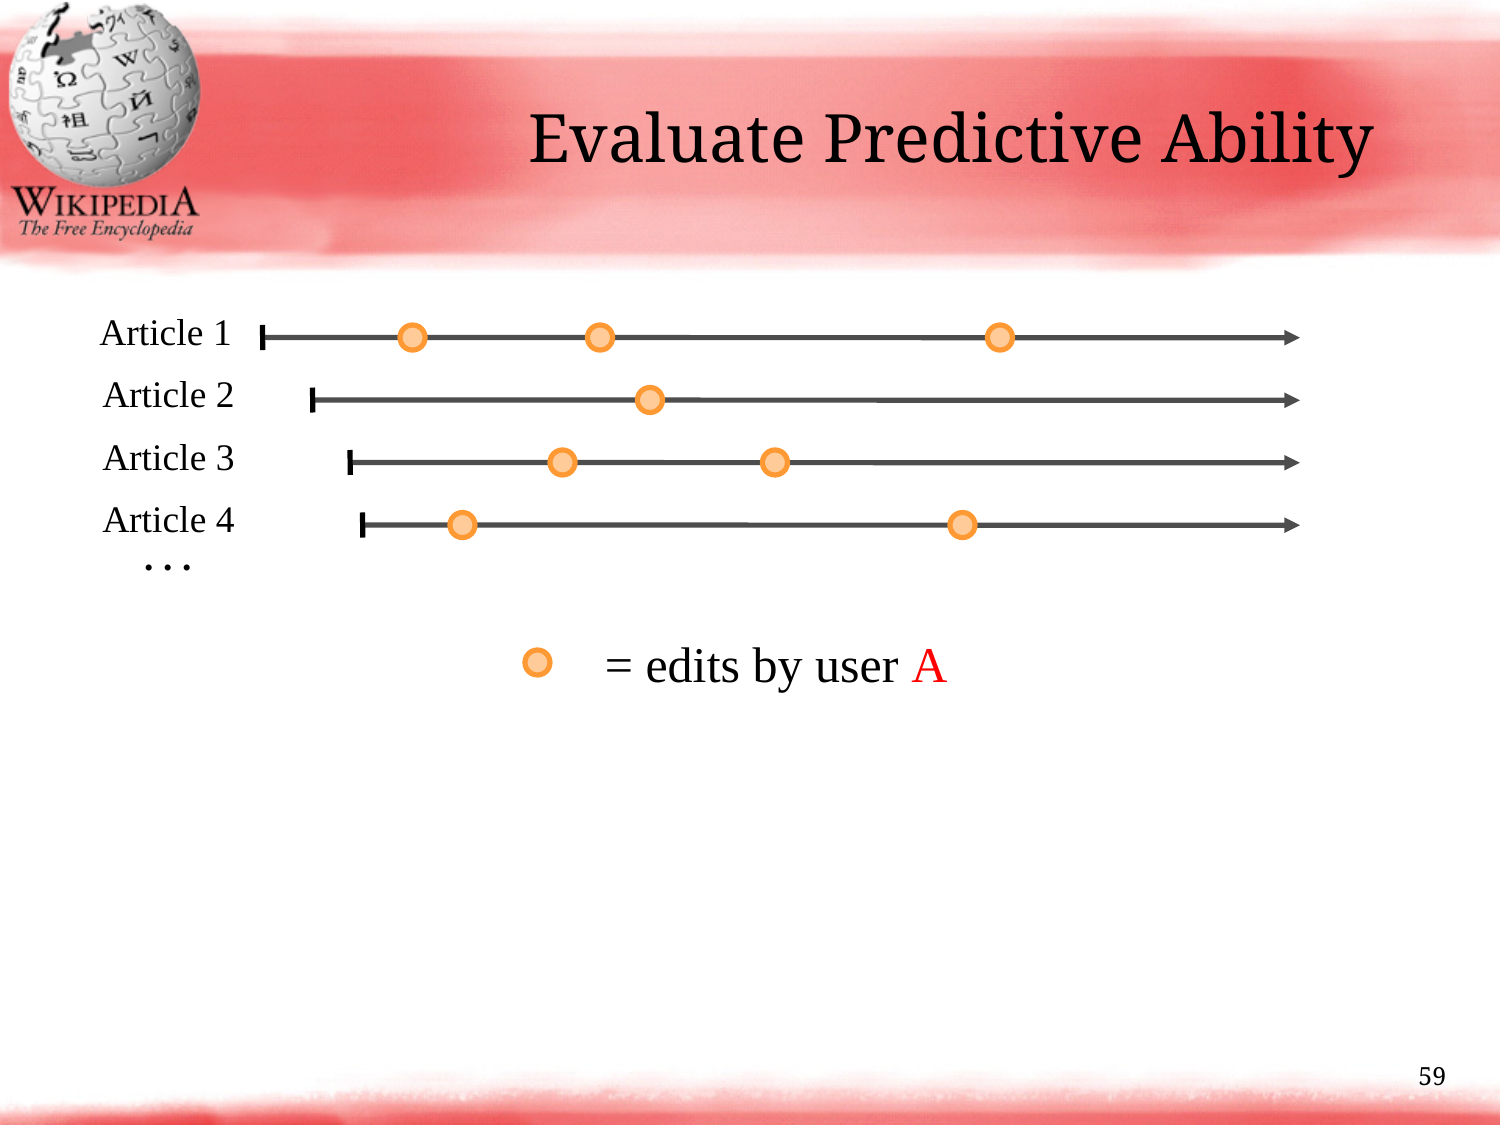

# Evaluate Predictive Ability
Article 1
Article 2
Article 3
Article 4
. . .
= edits by user A
59